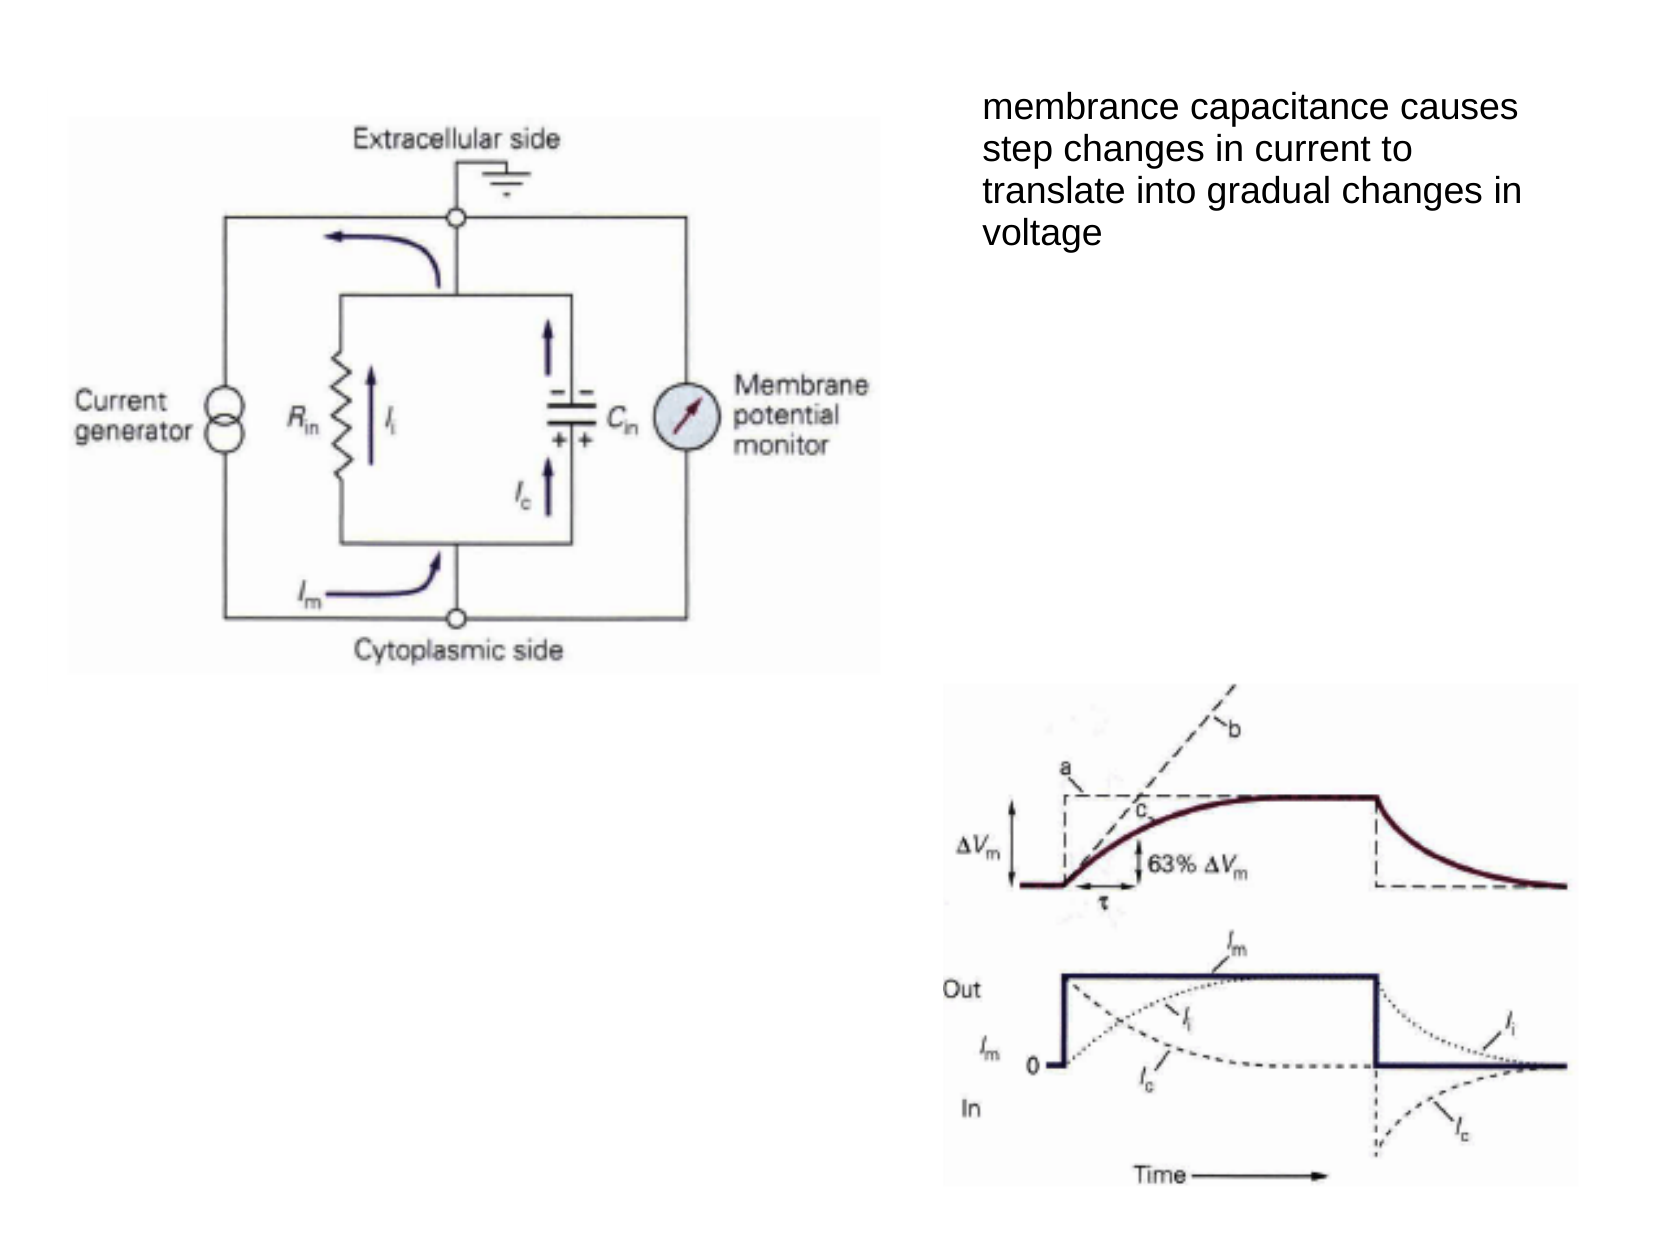

membrance capacitance causes step changes in current to translate into gradual changes in voltage